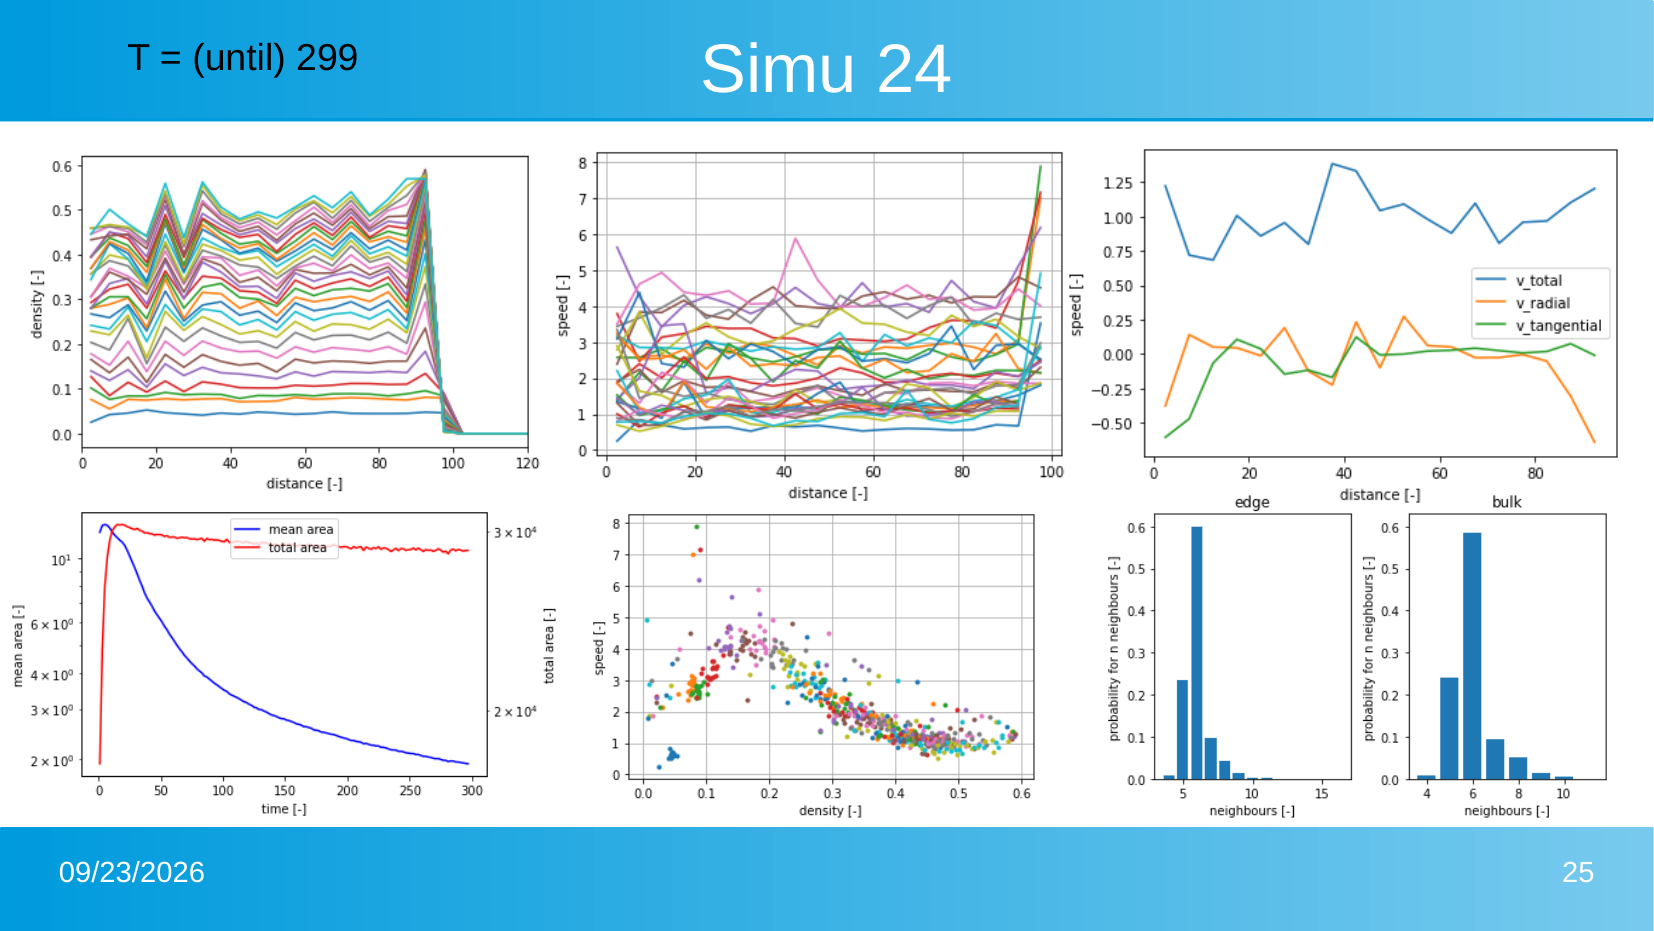

# Simu 24
T = (until) 299
25